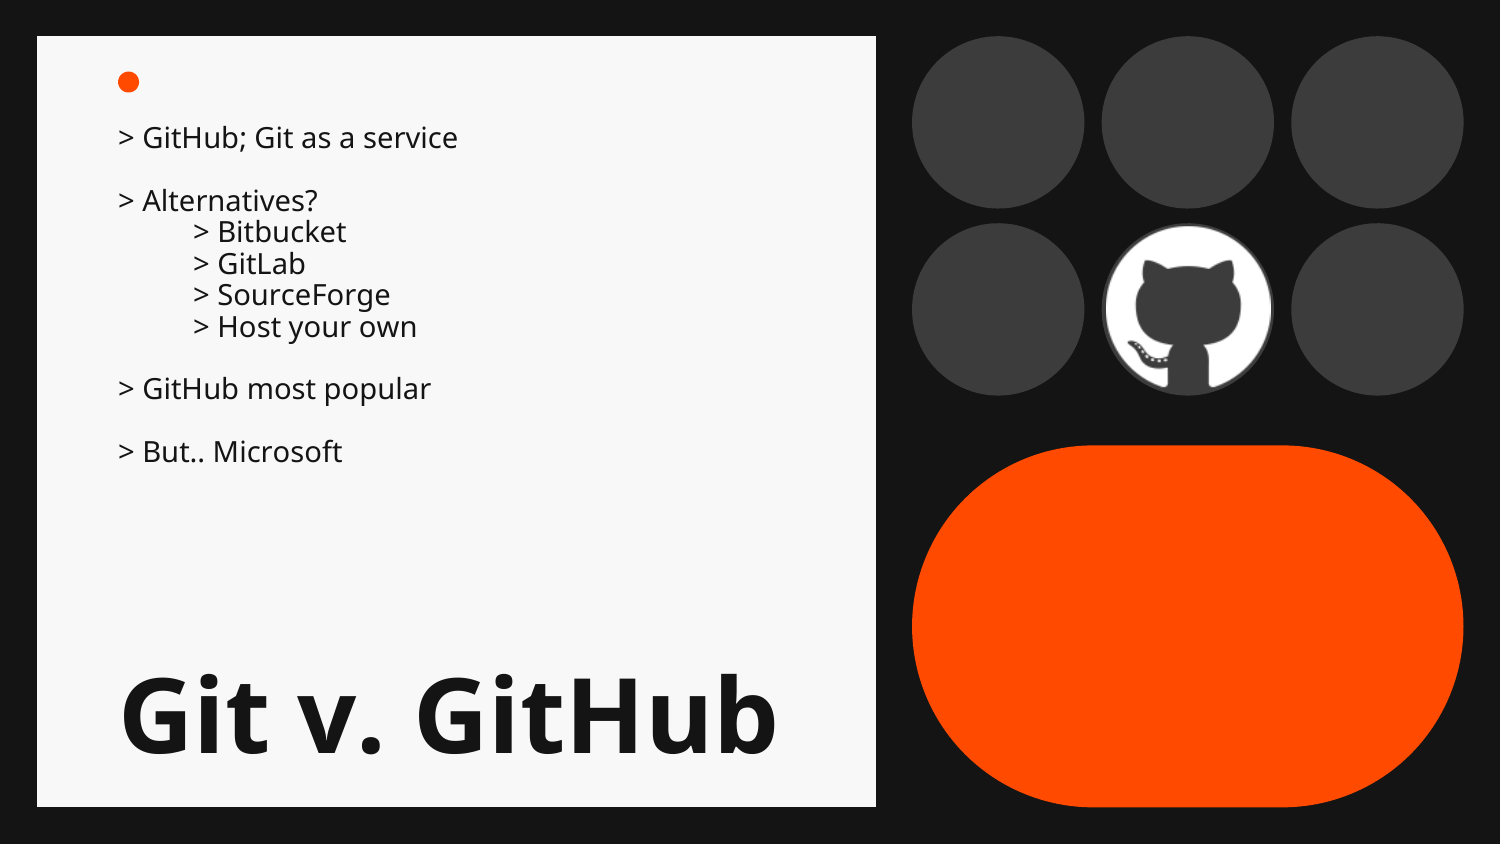

> GitHub; Git as a service
> Alternatives?
	> Bitbucket
	> GitLab
	> SourceForge
	> Host your own
> GitHub most popular
> But.. Microsoft
# Git v. GitHub